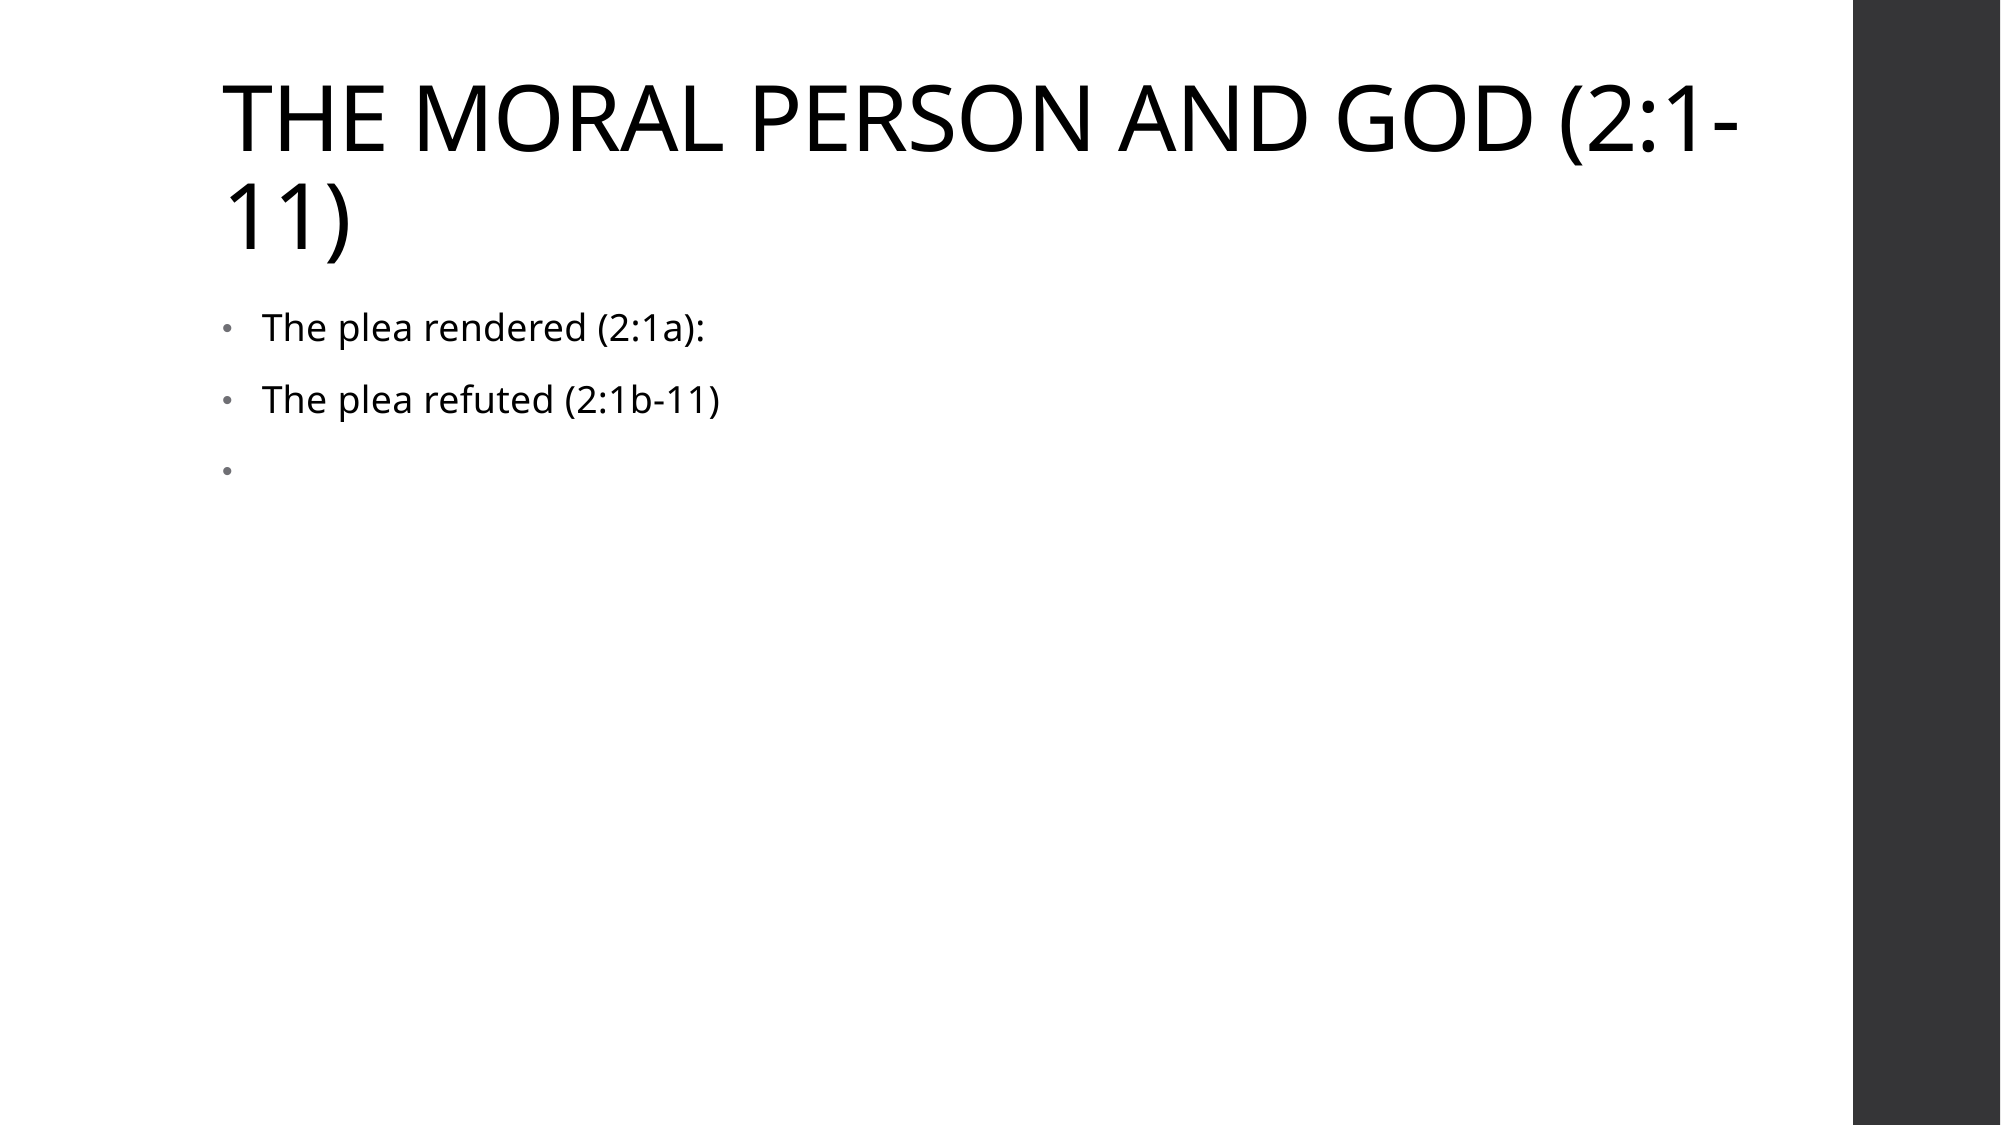

# THE MORAL PERSON AND GOD (2:1-11)
 The plea rendered (2:1a):
 The plea refuted (2:1b-11)